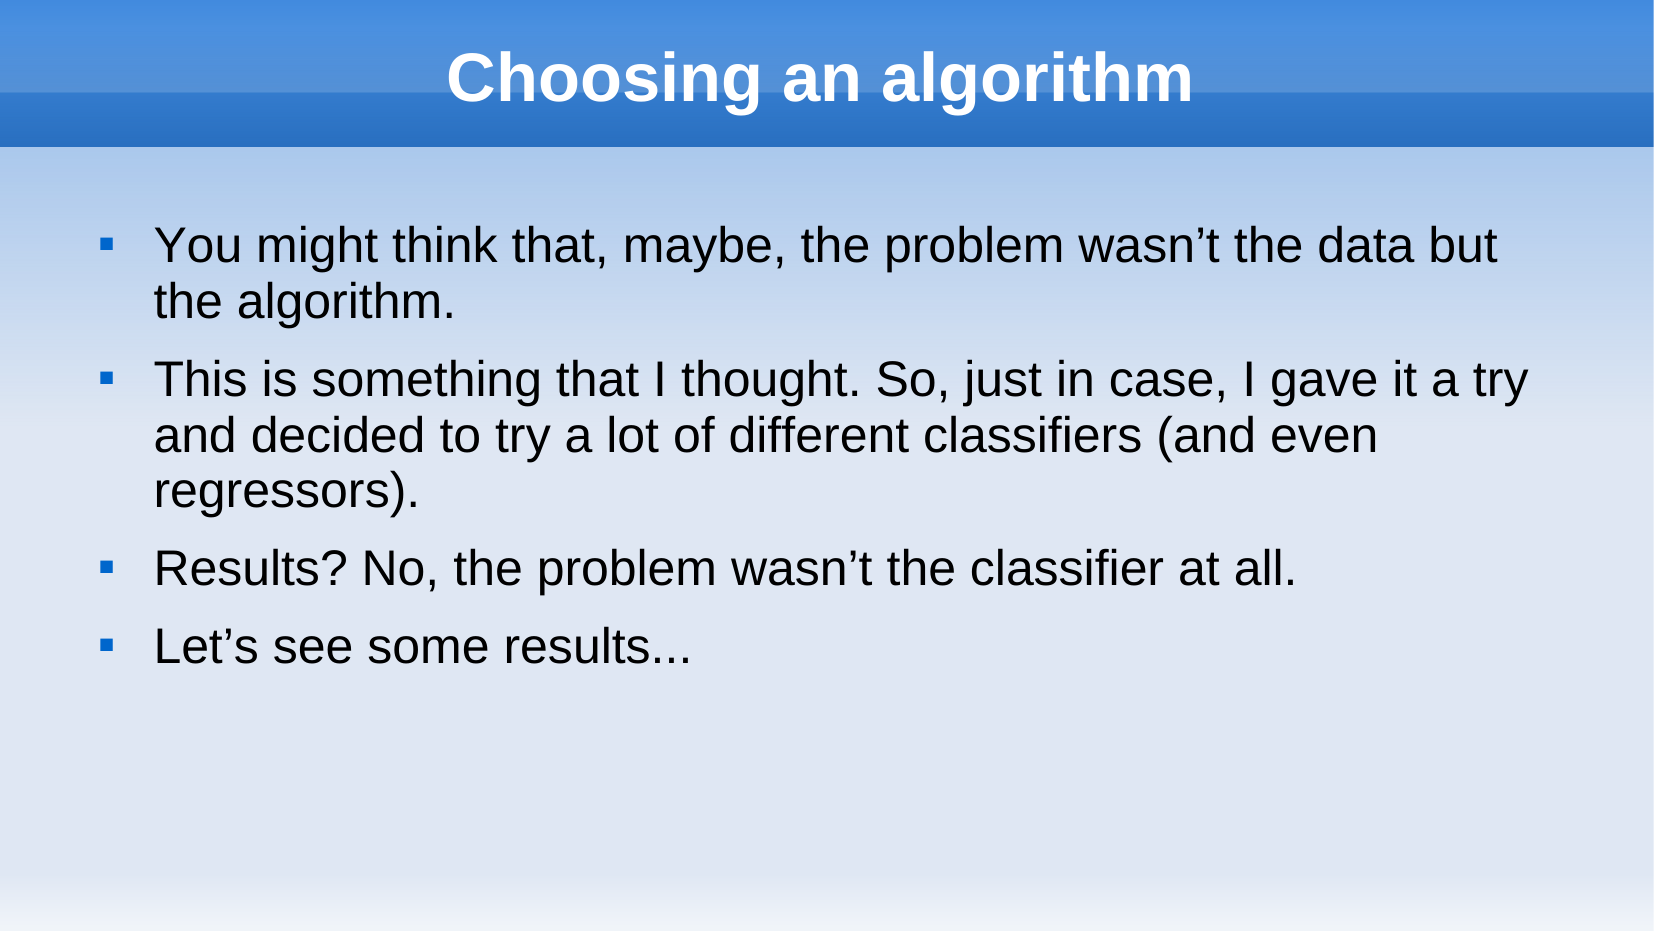

# Choosing an algorithm
You might think that, maybe, the problem wasn’t the data but the algorithm.
This is something that I thought. So, just in case, I gave it a try and decided to try a lot of different classifiers (and even regressors).
Results? No, the problem wasn’t the classifier at all.
Let’s see some results...